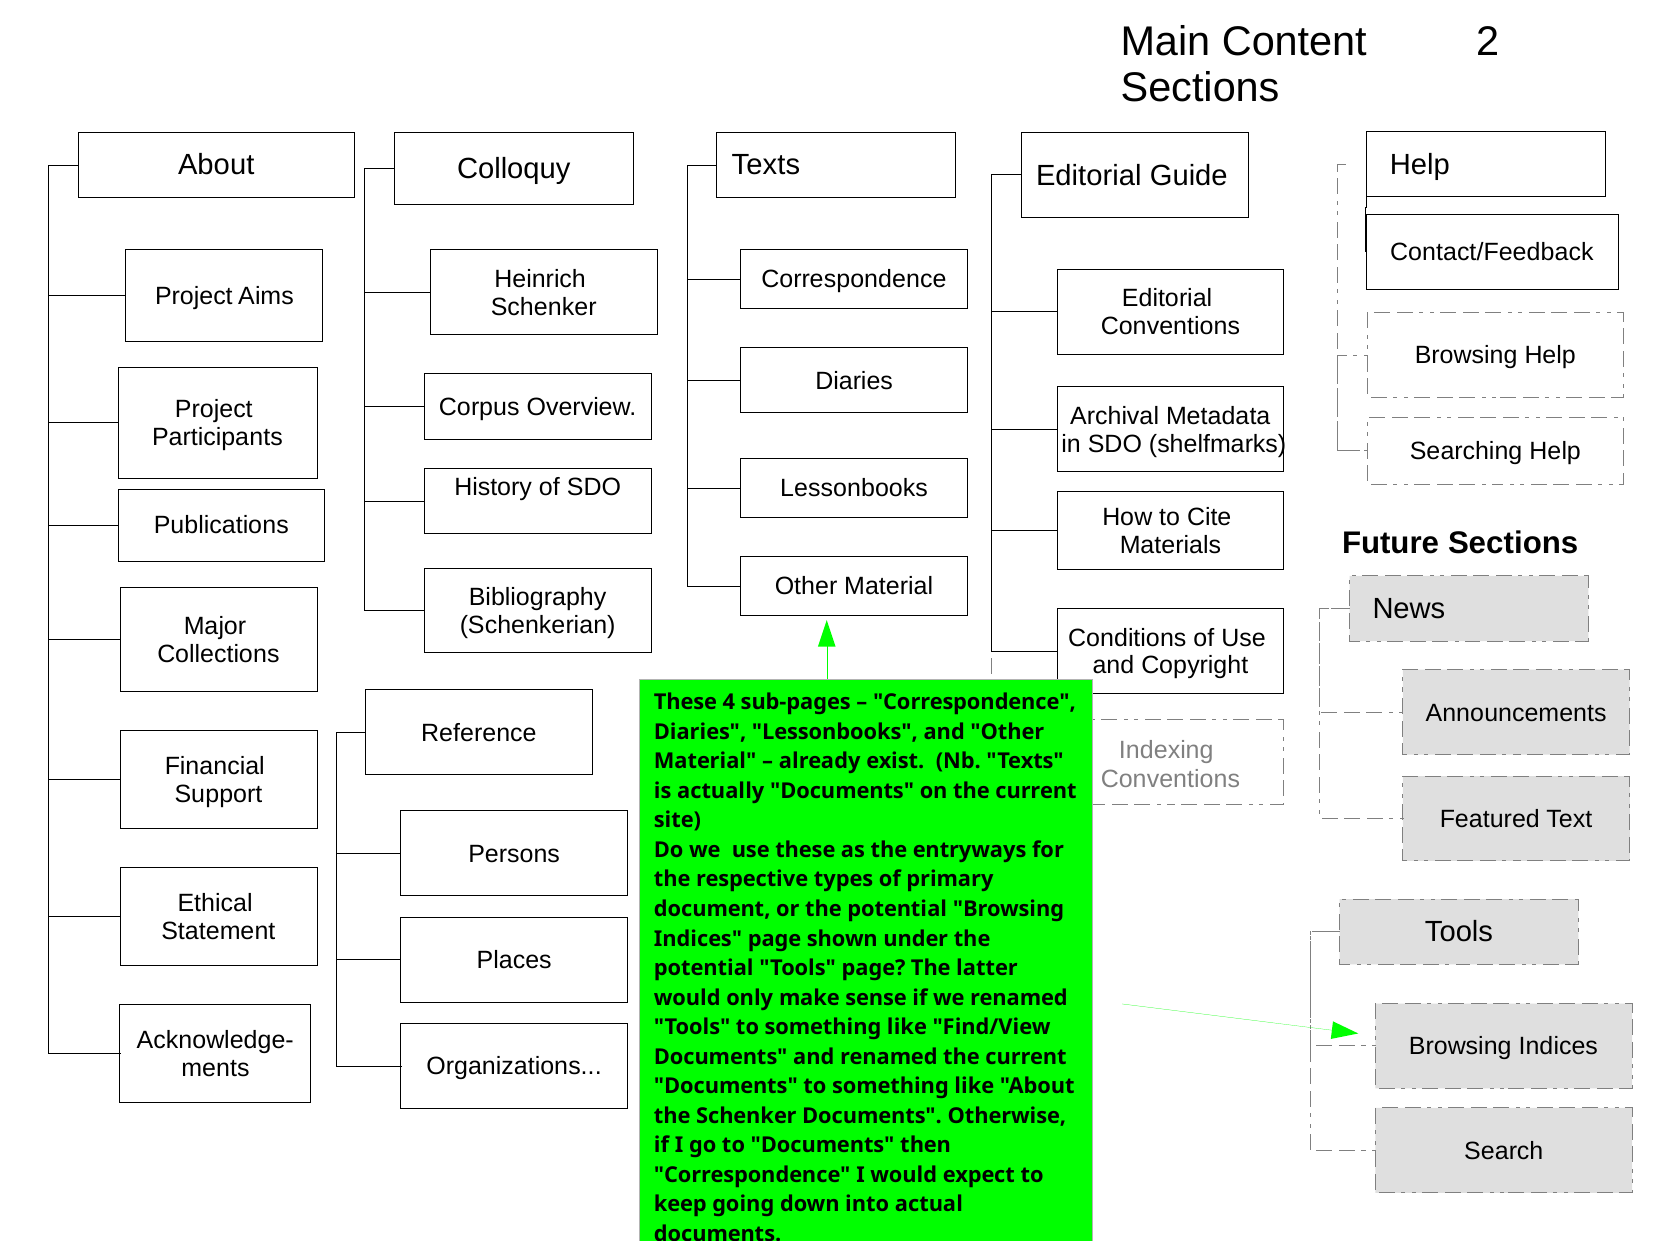

Main Content
Sections
 Help
About
Colloquy
Texts
Editorial Guide
Contact/Feedback
Project Aims
Heinrich
Schenker
Correspondence
Editorial
Conventions
Browsing Help
Diaries
Project
Participants
Corpus Overview.
Archival Metadata
 in SDO (shelfmarks)
Searching Help
Lessonbooks
History of SDO
Publications
How to Cite
Materials
Future Sections
Other Material
Bibliography
(Schenkerian)
 News
Major
Collections
Conditions of Use
and Copyright
Announcements
These 4 sub-pages – "Correspondence", Diaries", "Lessonbooks", and "Other Material" – already exist. (Nb. "Texts" is actually "Documents" on the current site)
Do we use these as the entryways for the respective types of primary document, or the potential "Browsing Indices" page shown under the potential "Tools" page? The latter would only make sense if we renamed "Tools" to something like "Find/View Documents" and renamed the current "Documents" to something like "About the Schenker Documents". Otherwise, if I go to "Documents" then "Correspondence" I would expect to keep going down into actual documents.
Reference
Indexing
Conventions
Financial
Support
Featured Text
Persons
Ethical
Statement
Tools
Places
Browsing Indices
Acknowledge-
ments
Organizations...
Search